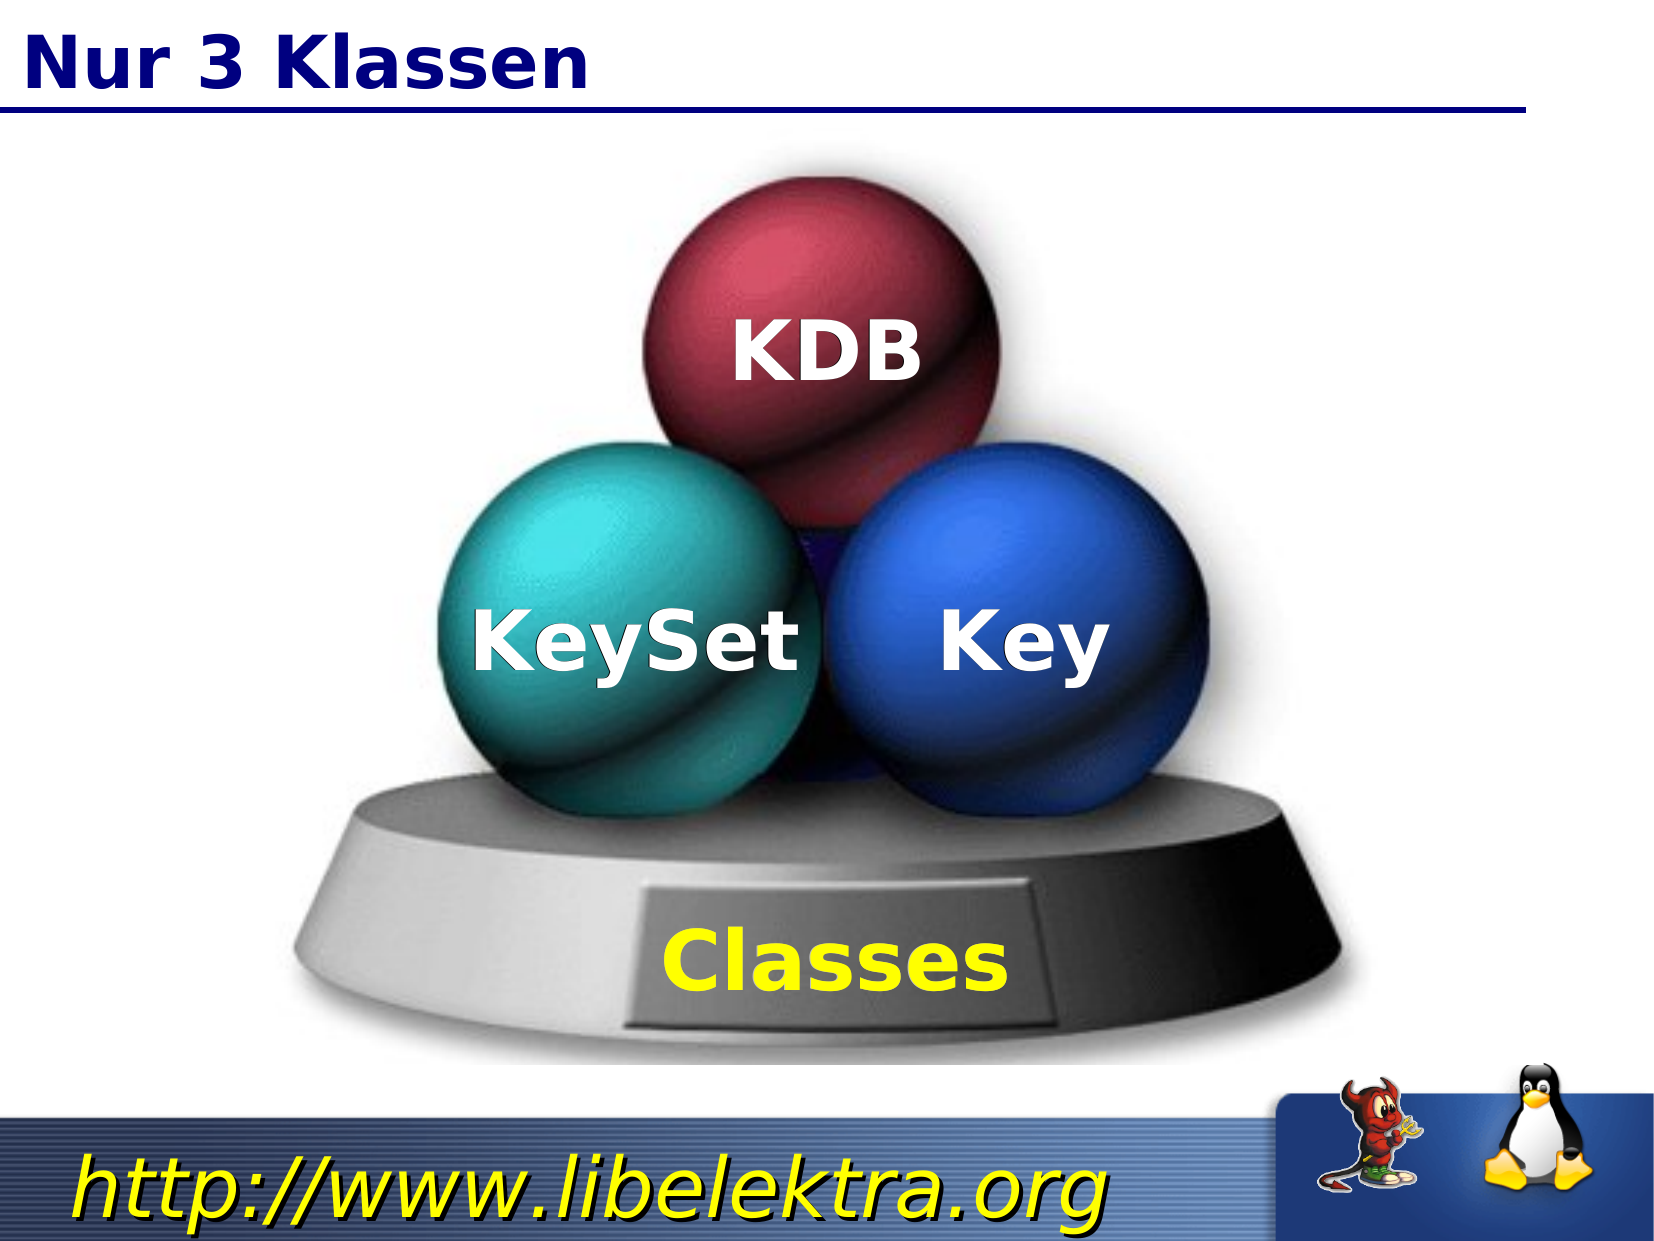

Nur 3 Klassen
KDB
KeySet
Key
Classes